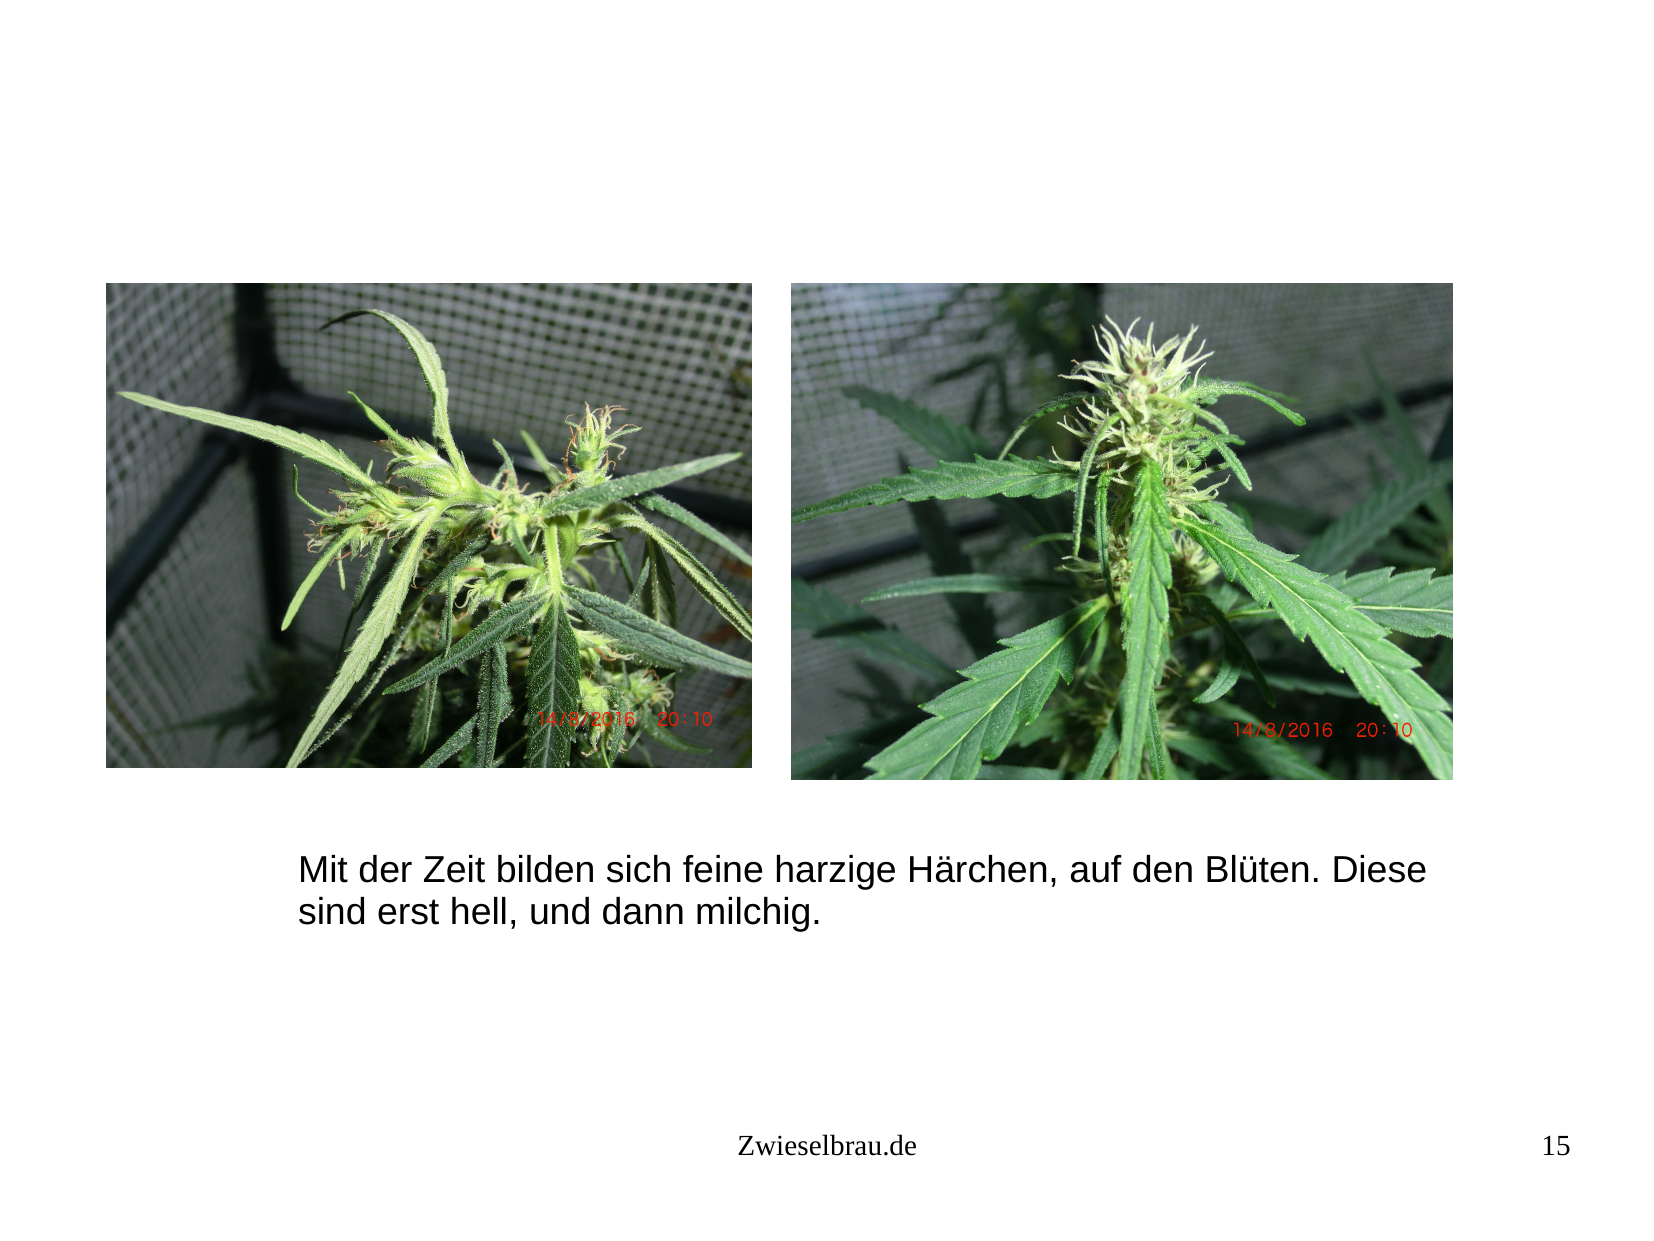

Mit der Zeit bilden sich feine harzige Härchen, auf den Blüten. Diese sind erst hell, und dann milchig.
Zwieselbrau.de
15